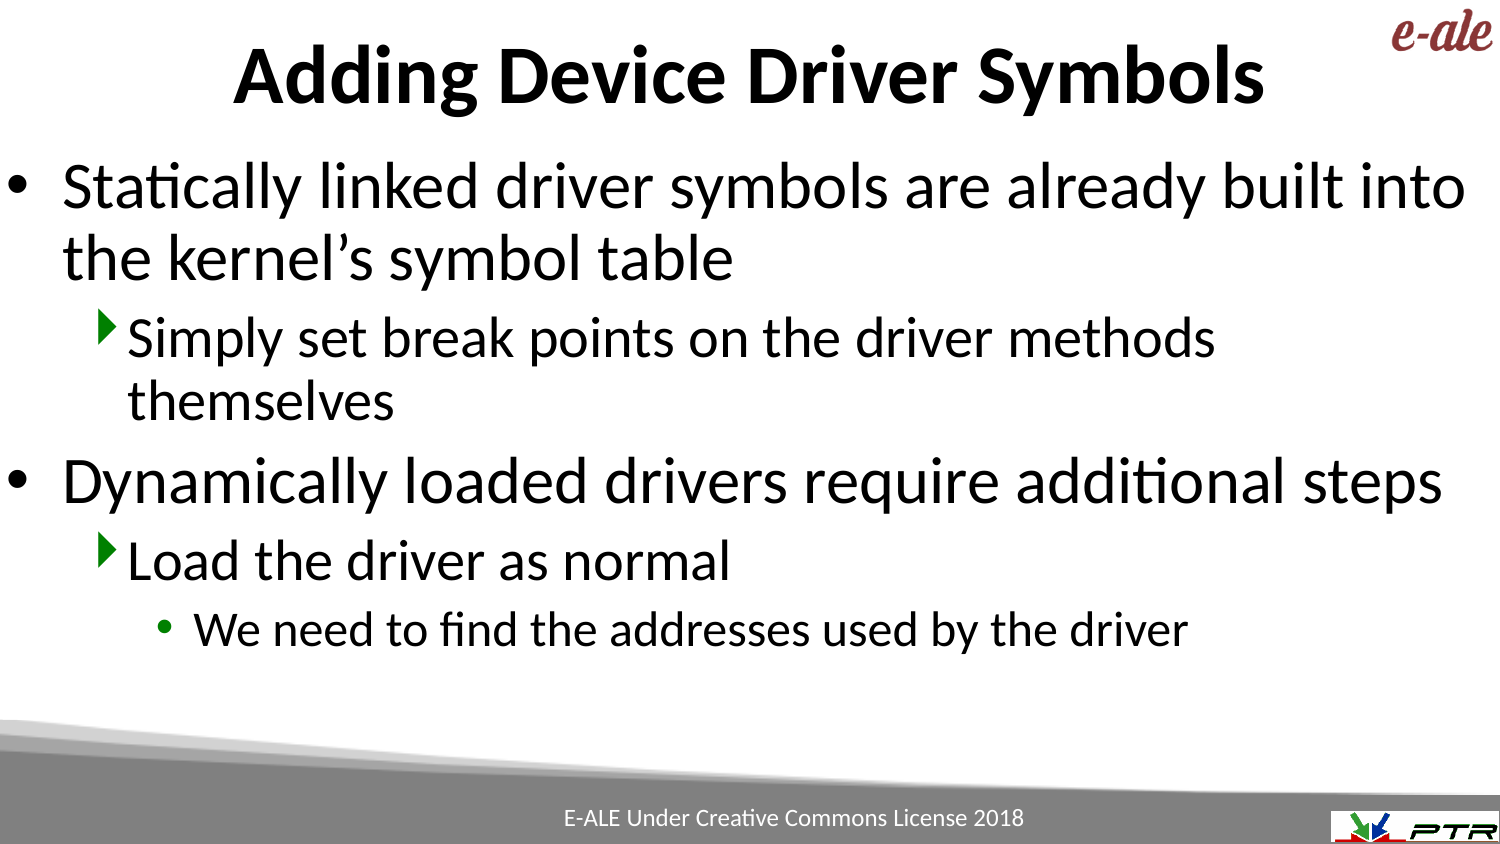

# Adding Device Driver Symbols
Statically linked driver symbols are already built into the kernel’s symbol table
Simply set break points on the driver methods themselves
Dynamically loaded drivers require additional steps
Load the driver as normal
We need to find the addresses used by the driver